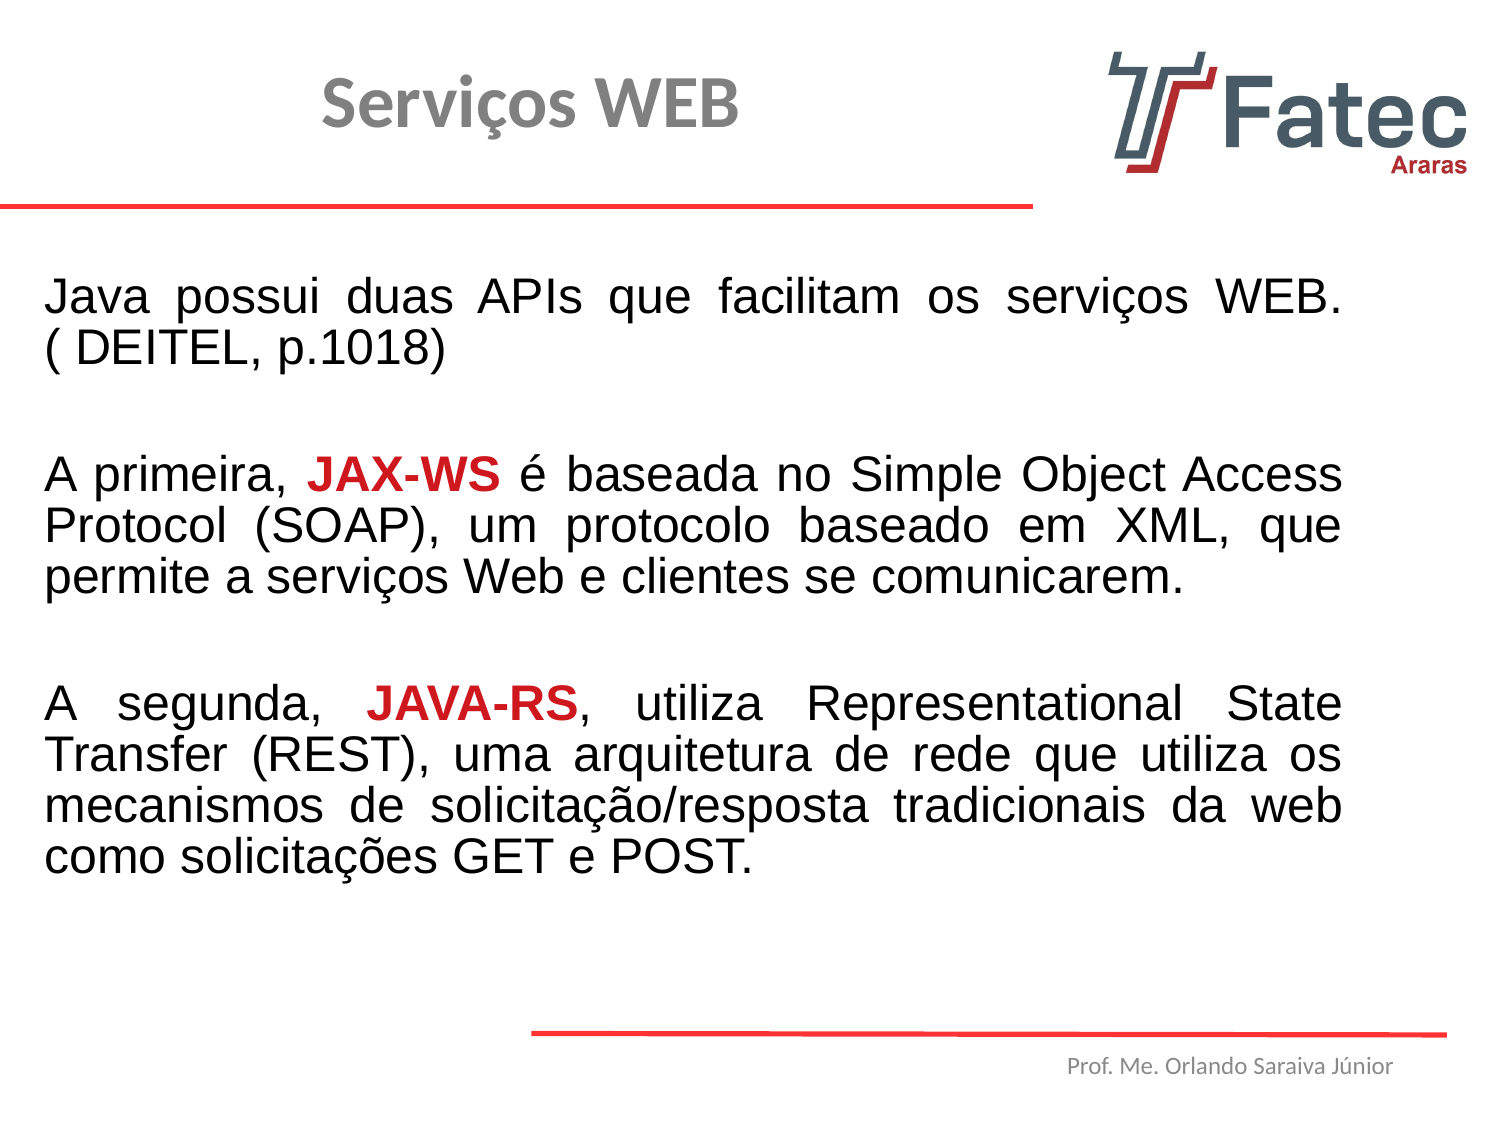

Serviços WEB
# Java possui duas APIs que facilitam os serviços WEB. ( DEITEL, p.1018)
A primeira, JAX-WS é baseada no Simple Object Access Protocol (SOAP), um protocolo baseado em XML, que permite a serviços Web e clientes se comunicarem.
A segunda, JAVA-RS, utiliza Representational State Transfer (REST), uma arquitetura de rede que utiliza os mecanismos de solicitação/resposta tradicionais da web como solicitações GET e POST.